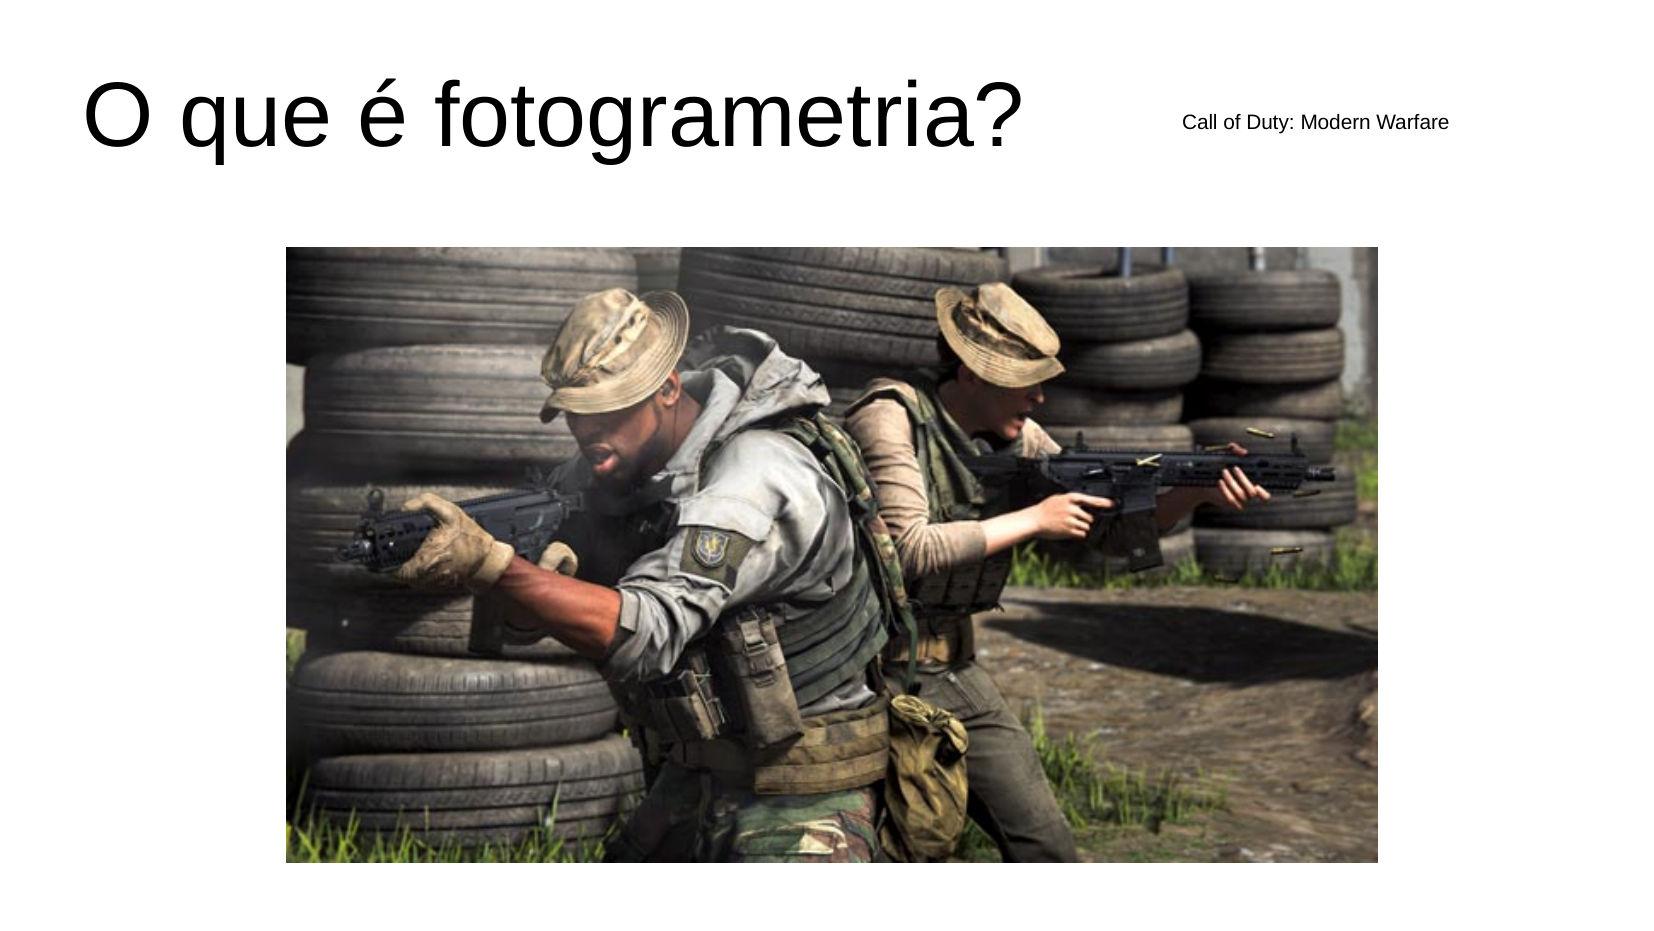

# O que é fotogrametria?
Call of Duty: Modern Warfare